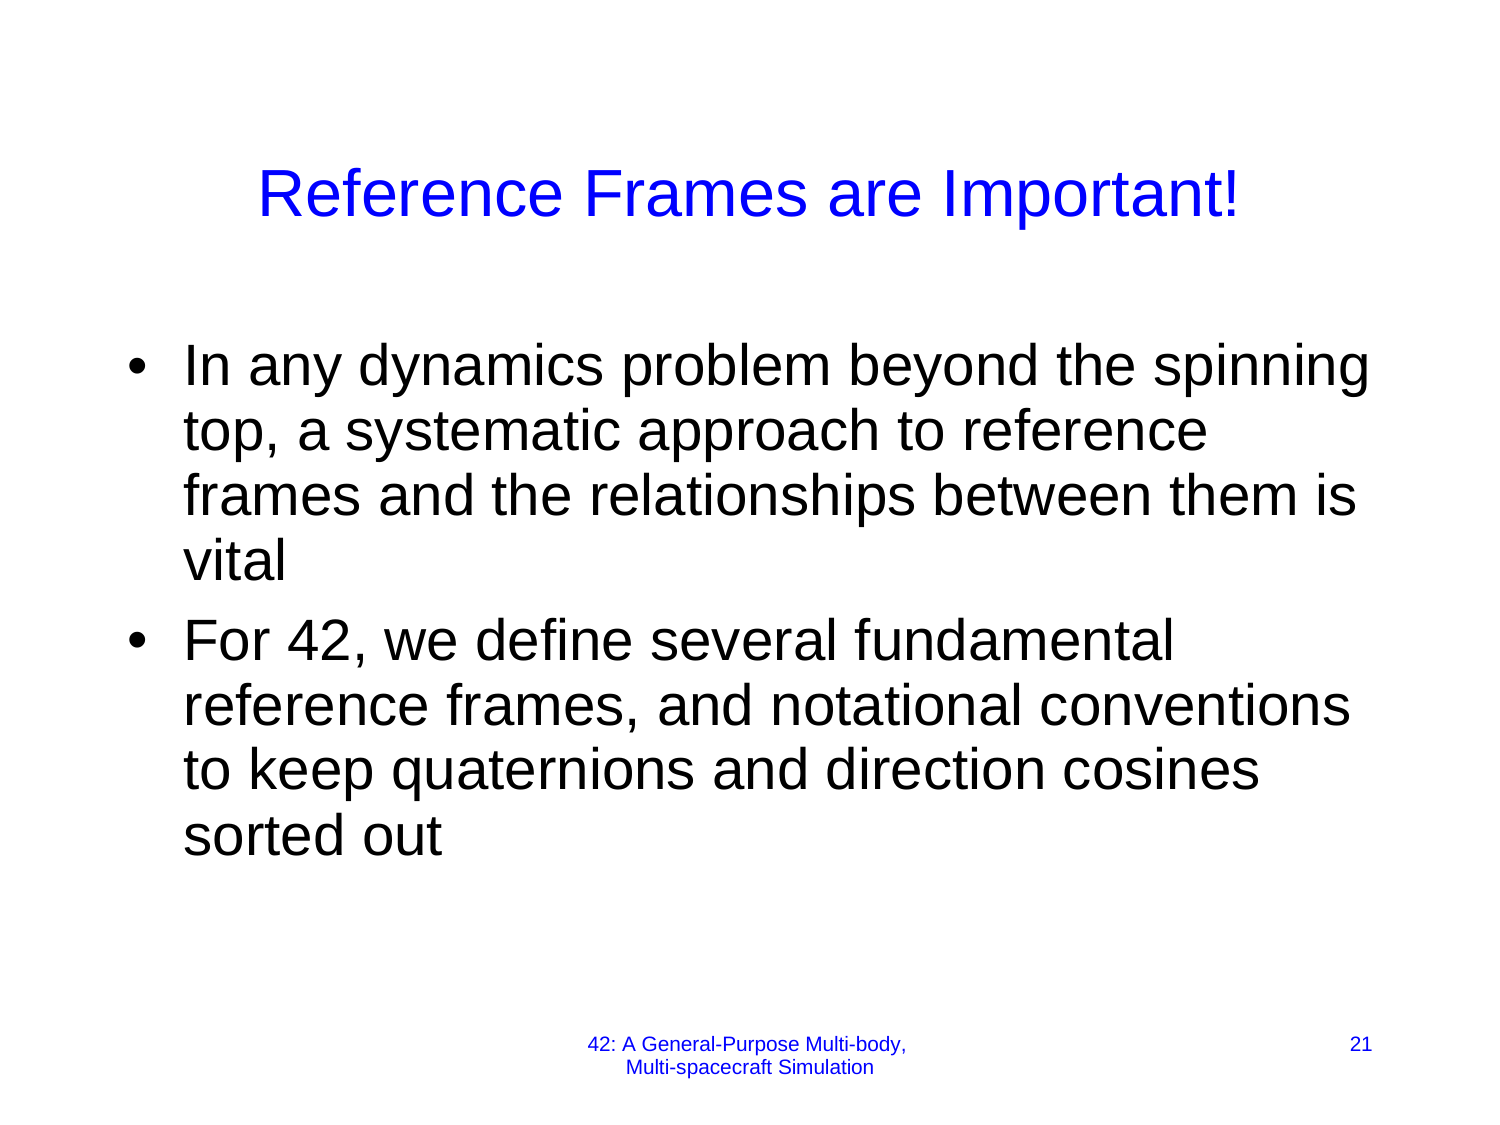

# Reference Frames are Important!
In any dynamics problem beyond the spinning top, a systematic approach to reference frames and the relationships between them is vital
For 42, we define several fundamental reference frames, and notational conventions to keep quaternions and direction cosines sorted out
42: The Mostly Harmless Simulation
21